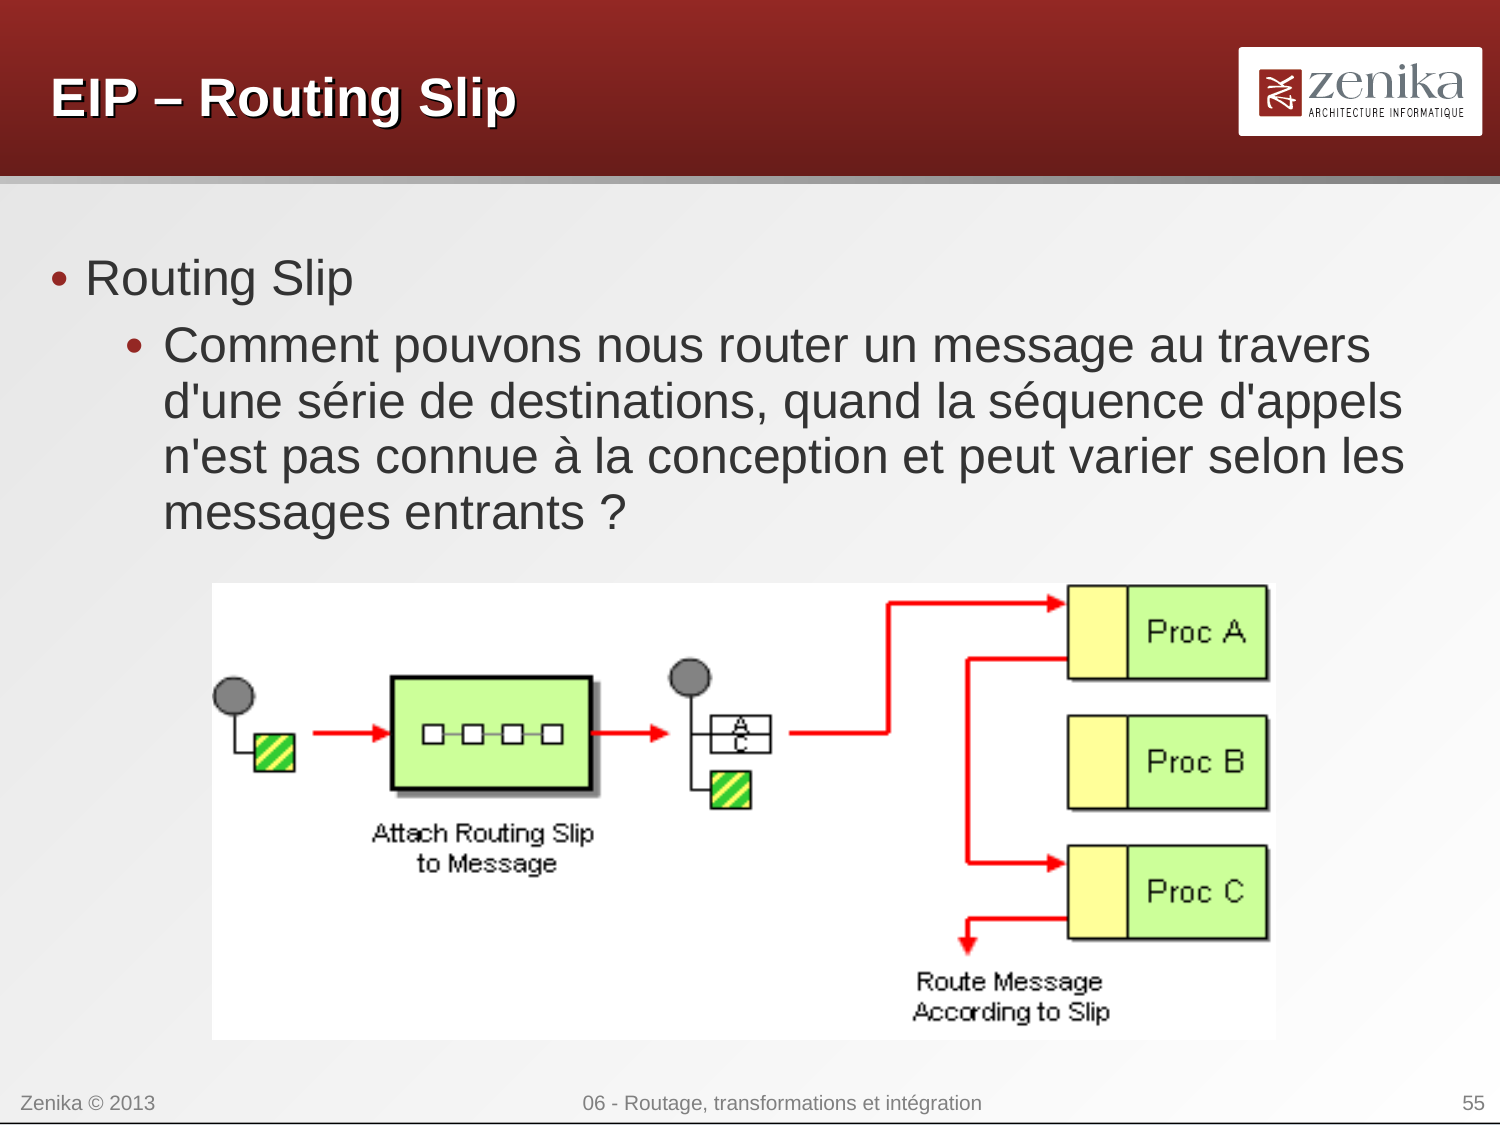

# EIP – Routing Slip
Routing Slip
Comment pouvons nous router un message au travers d'une série de destinations, quand la séquence d'appels n'est pas connue à la conception et peut varier selon les messages entrants ?